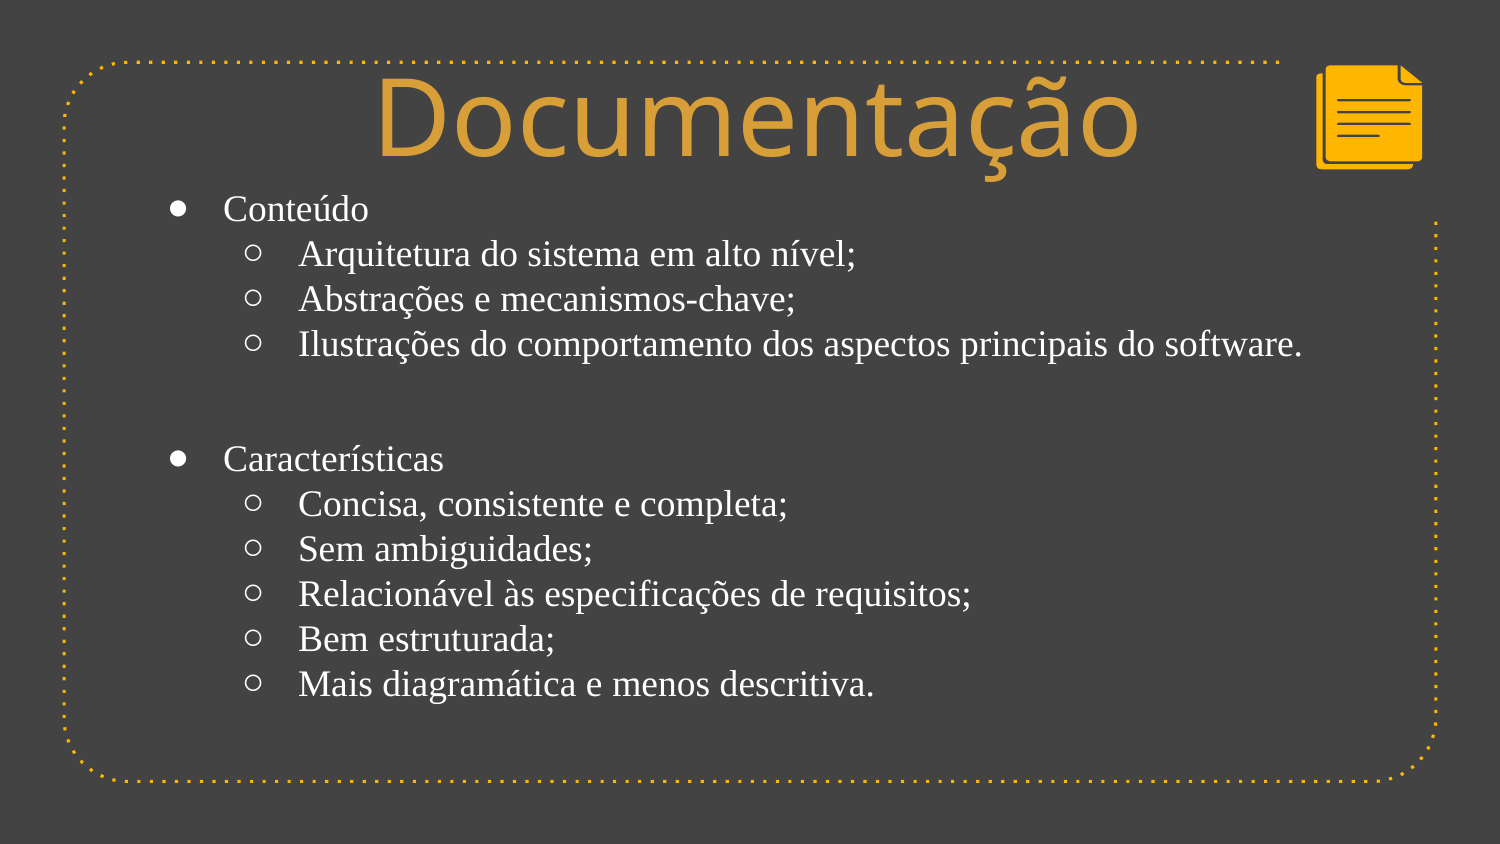

# Documentação
Conteúdo
Arquitetura do sistema em alto nível;
Abstrações e mecanismos-chave;
Ilustrações do comportamento dos aspectos principais do software.
Características
Concisa, consistente e completa;
Sem ambiguidades;
Relacionável às especificações de requisitos;
Bem estruturada;
Mais diagramática e menos descritiva.